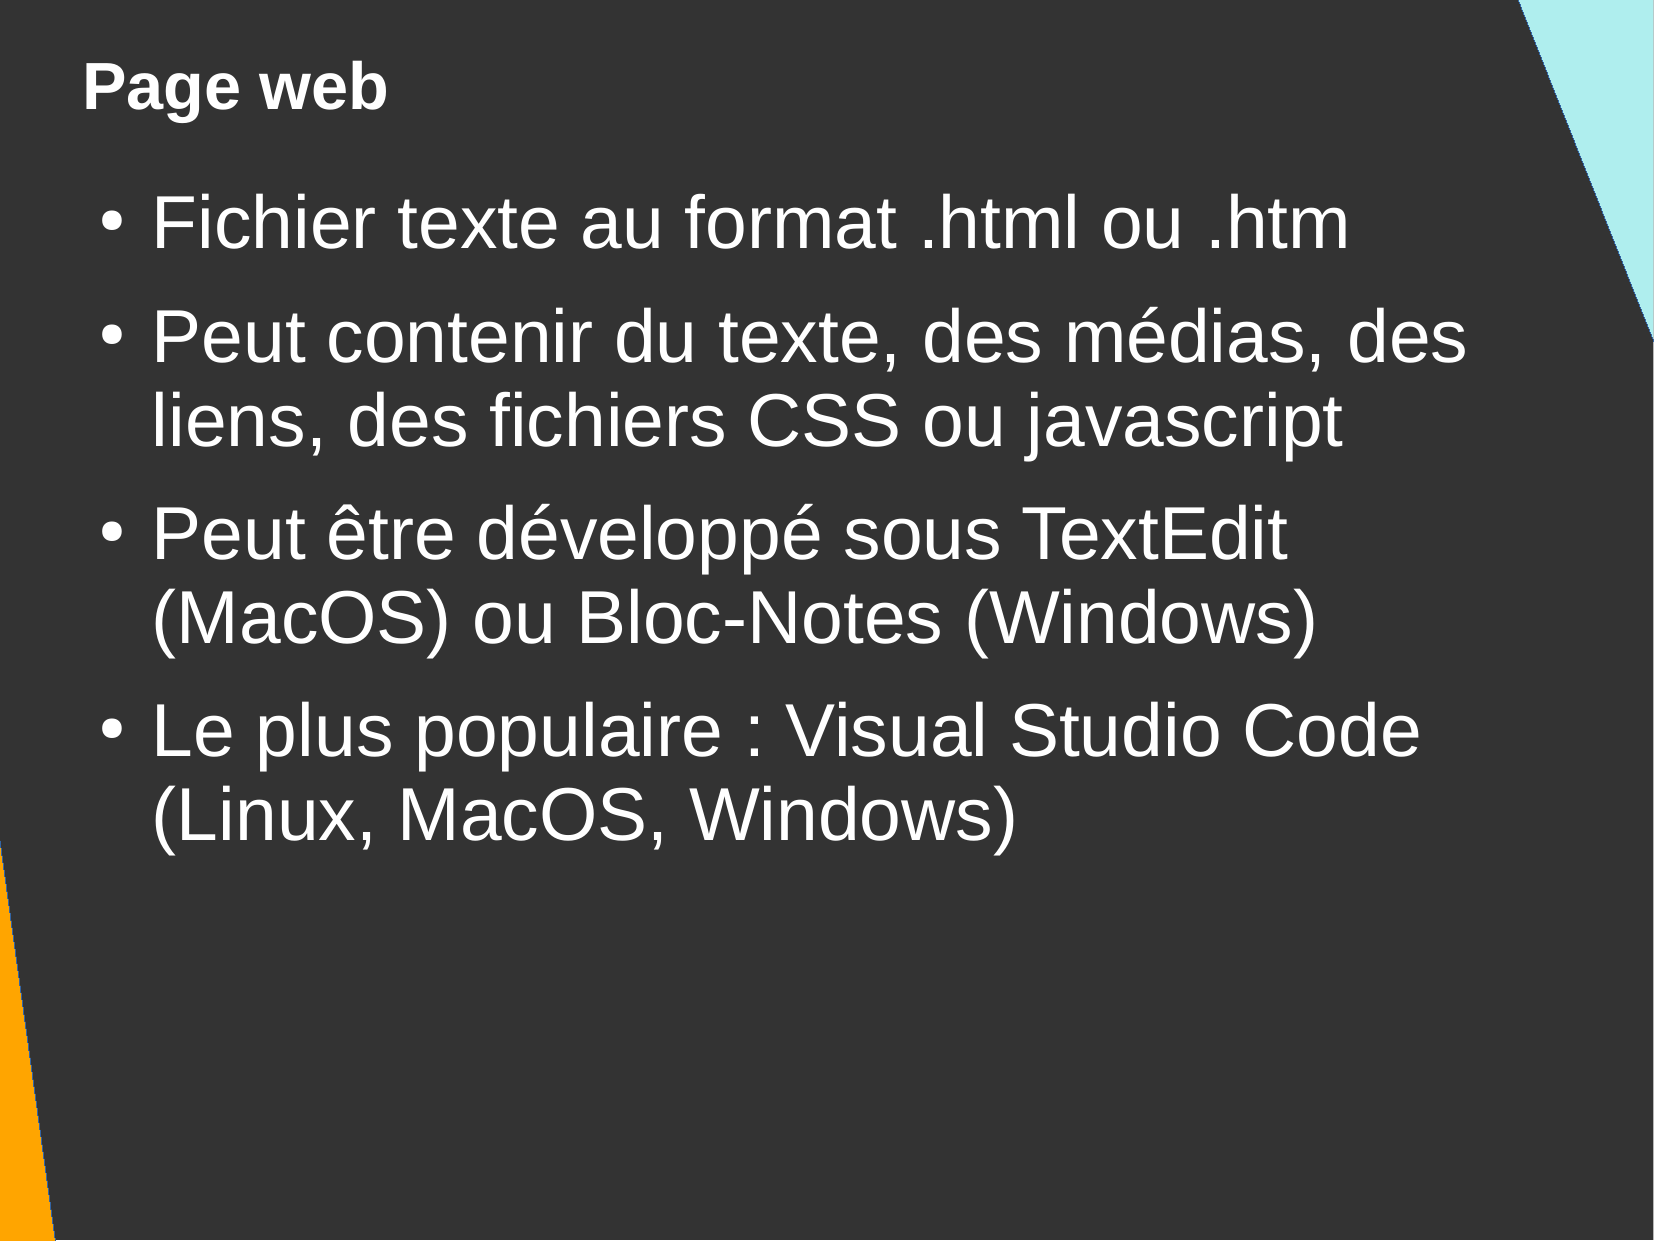

# Page web
Fichier texte au format .html ou .htm
Peut contenir du texte, des médias, des liens, des fichiers CSS ou javascript
Peut être développé sous TextEdit (MacOS) ou Bloc-Notes (Windows)
Le plus populaire : Visual Studio Code (Linux, MacOS, Windows)